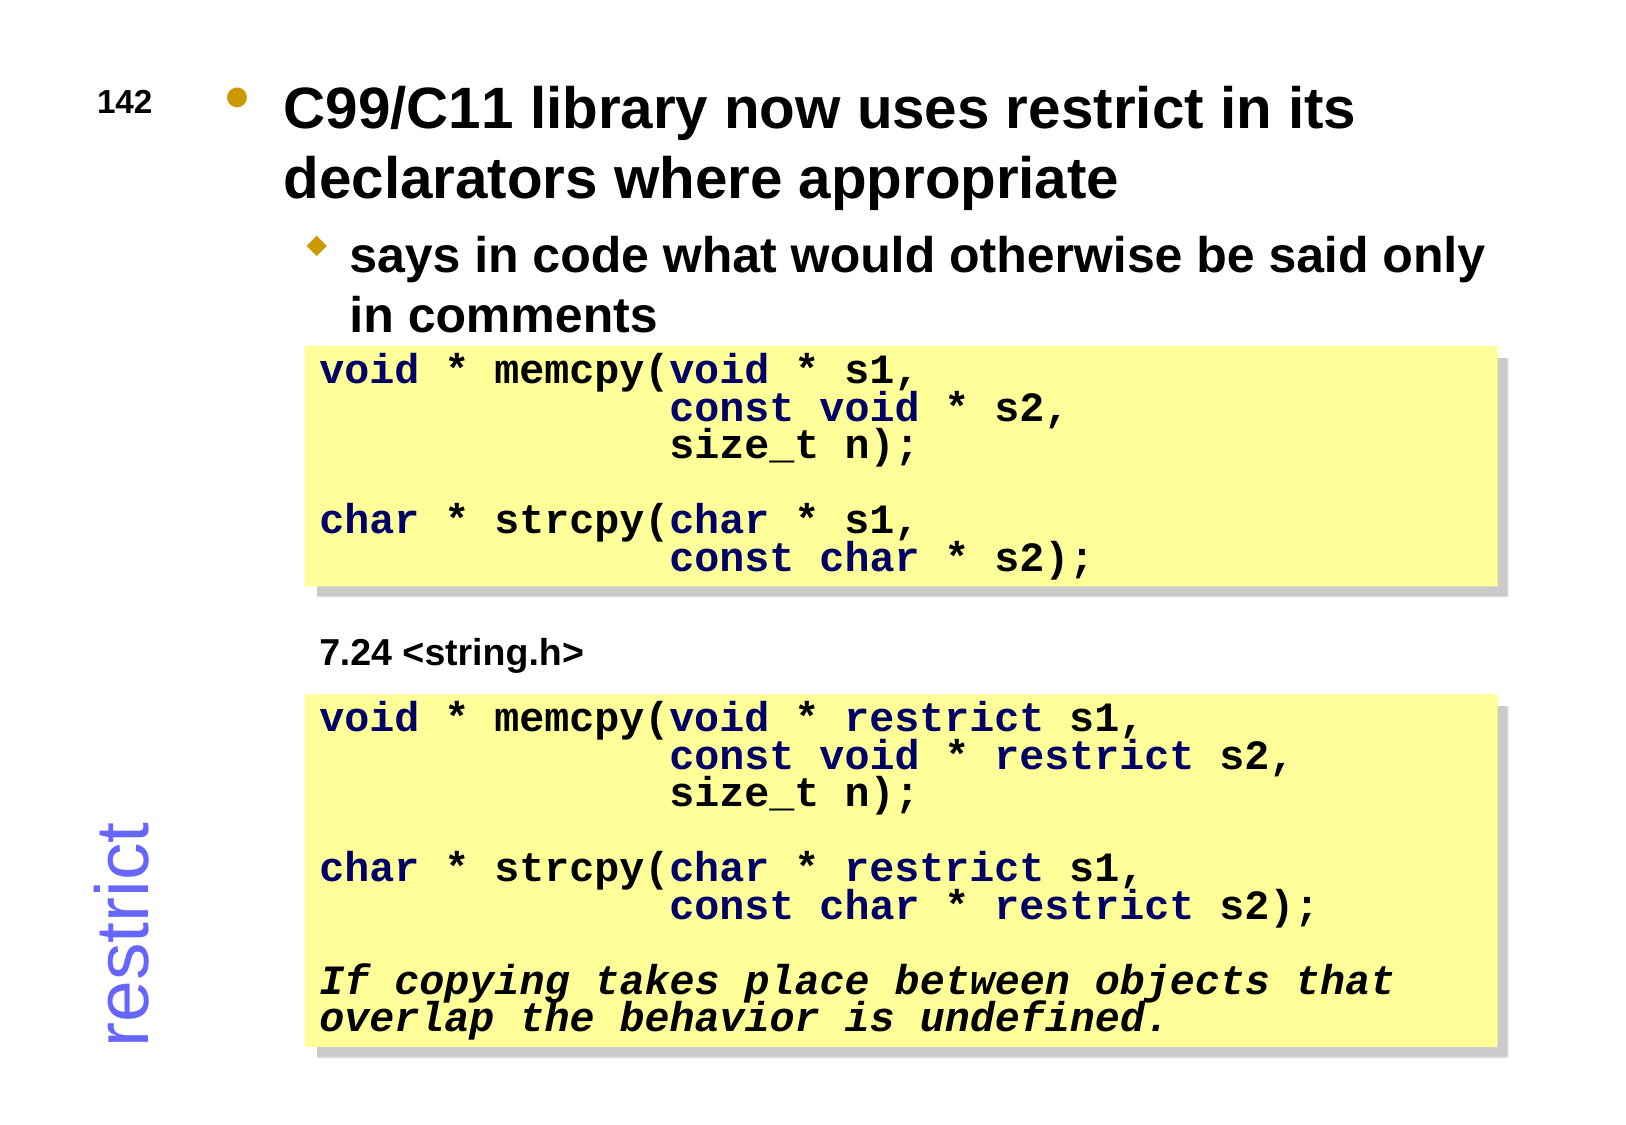

142
# C99/C11 library now uses restrict in its declarators where appropriate
says in code what would otherwise be said only in comments
void * memcpy(void * s1,
 const void * s2,
 size_t n);
char * strcpy(char * s1,
 const char * s2);
restrict
7.24 <string.h>
void * memcpy(void * restrict s1,
 const void * restrict s2,
 size_t n);
char * strcpy(char * restrict s1,
 const char * restrict s2);
If copying takes place between objects that overlap the behavior is undefined.